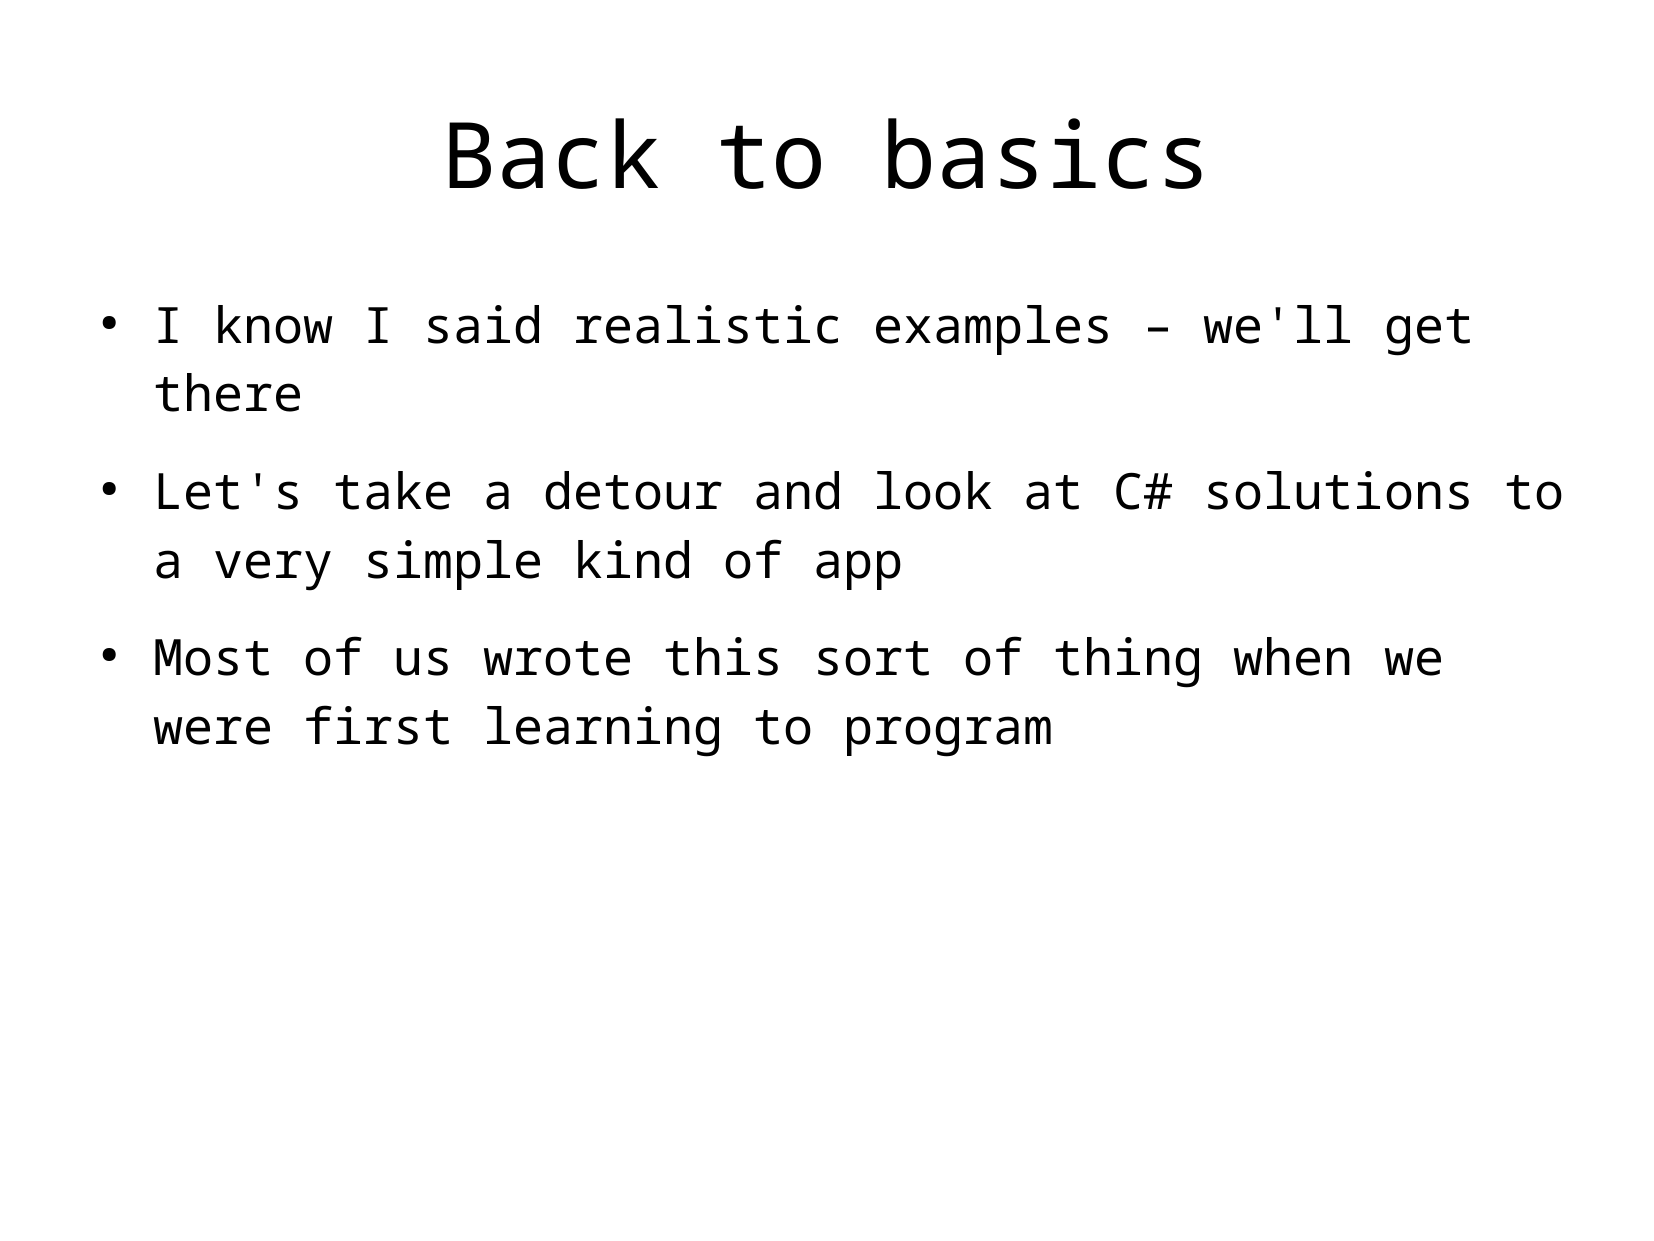

# Back to basics
I know I said realistic examples – we'll get there
Let's take a detour and look at C# solutions to a very simple kind of app
Most of us wrote this sort of thing when we were first learning to program